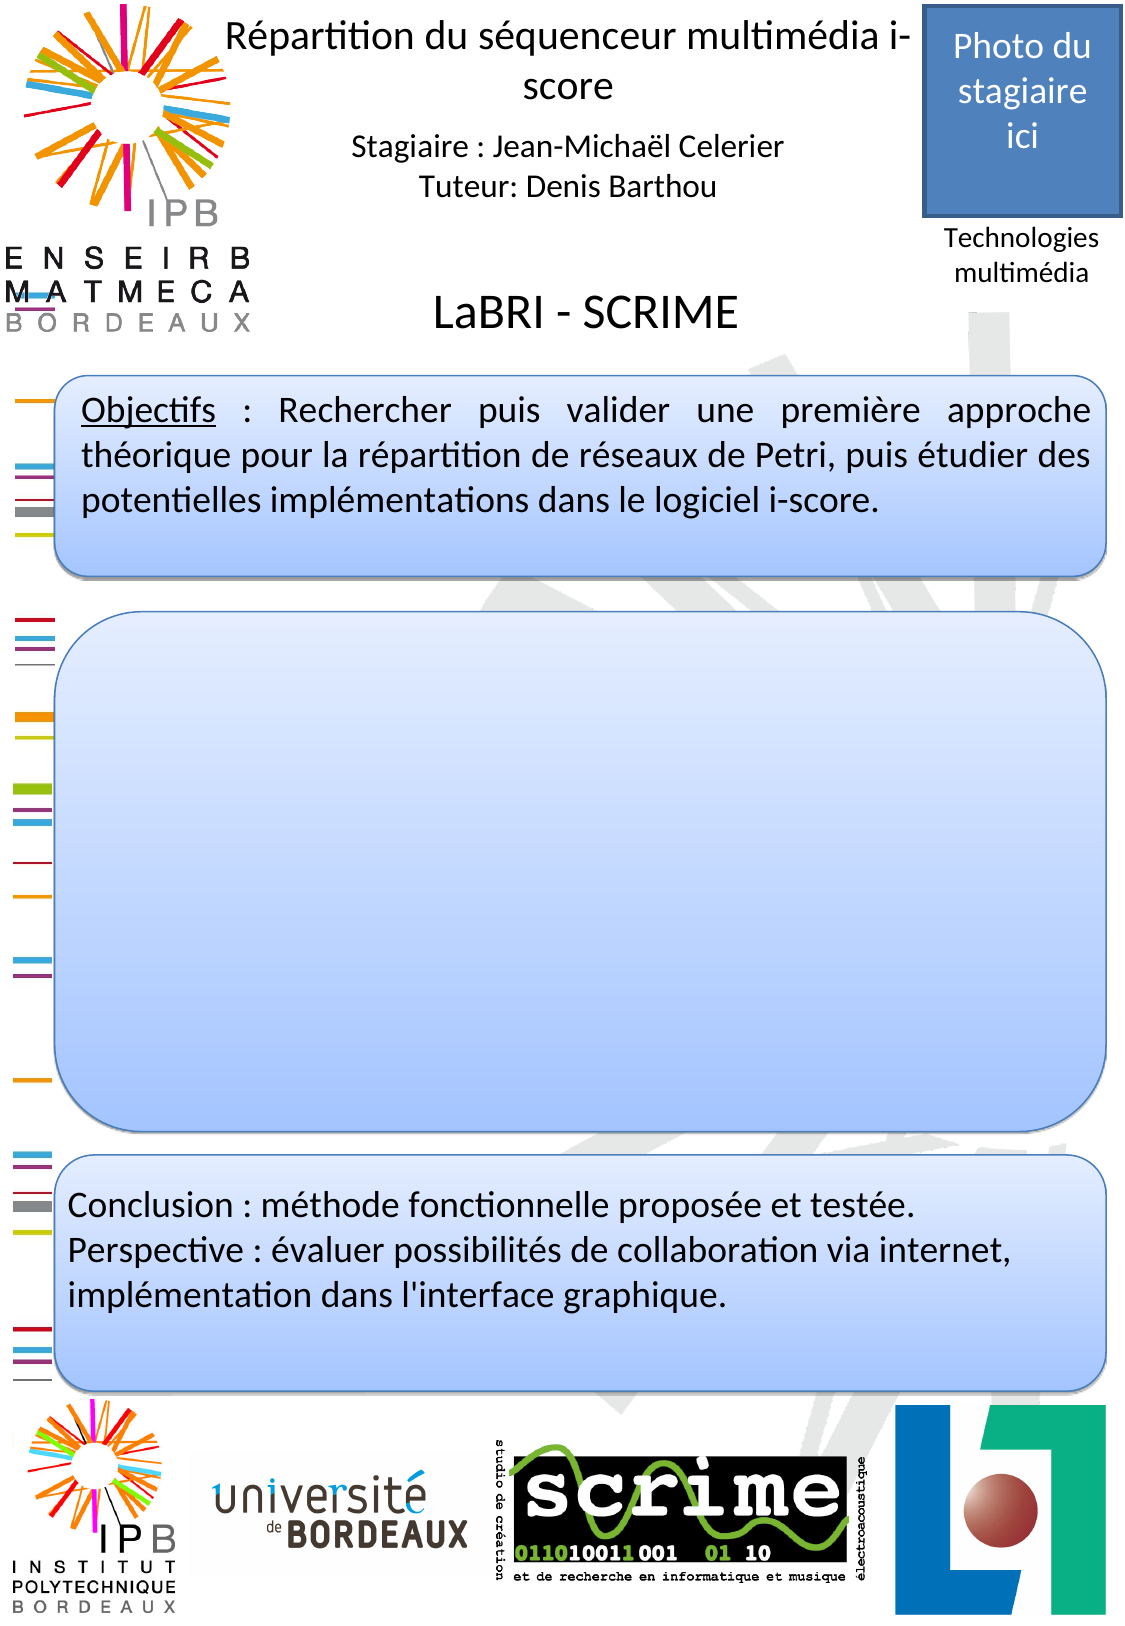

Répartition du séquenceur multimédia i-score
Photo du stagiaire ici
Stagiaire : Jean-Michaël Celerier
Tuteur: Denis Barthou
Technologies
multimédia
LaBRI - SCRIME
Objectifs : Rechercher puis valider une première approche théorique pour la répartition de réseaux de Petri, puis étudier des potentielles implémentations dans le logiciel i-score.
Conclusion : méthode fonctionnelle proposée et testée.
Perspective : évaluer possibilités de collaboration via internet, implémentation dans l'interface graphique.